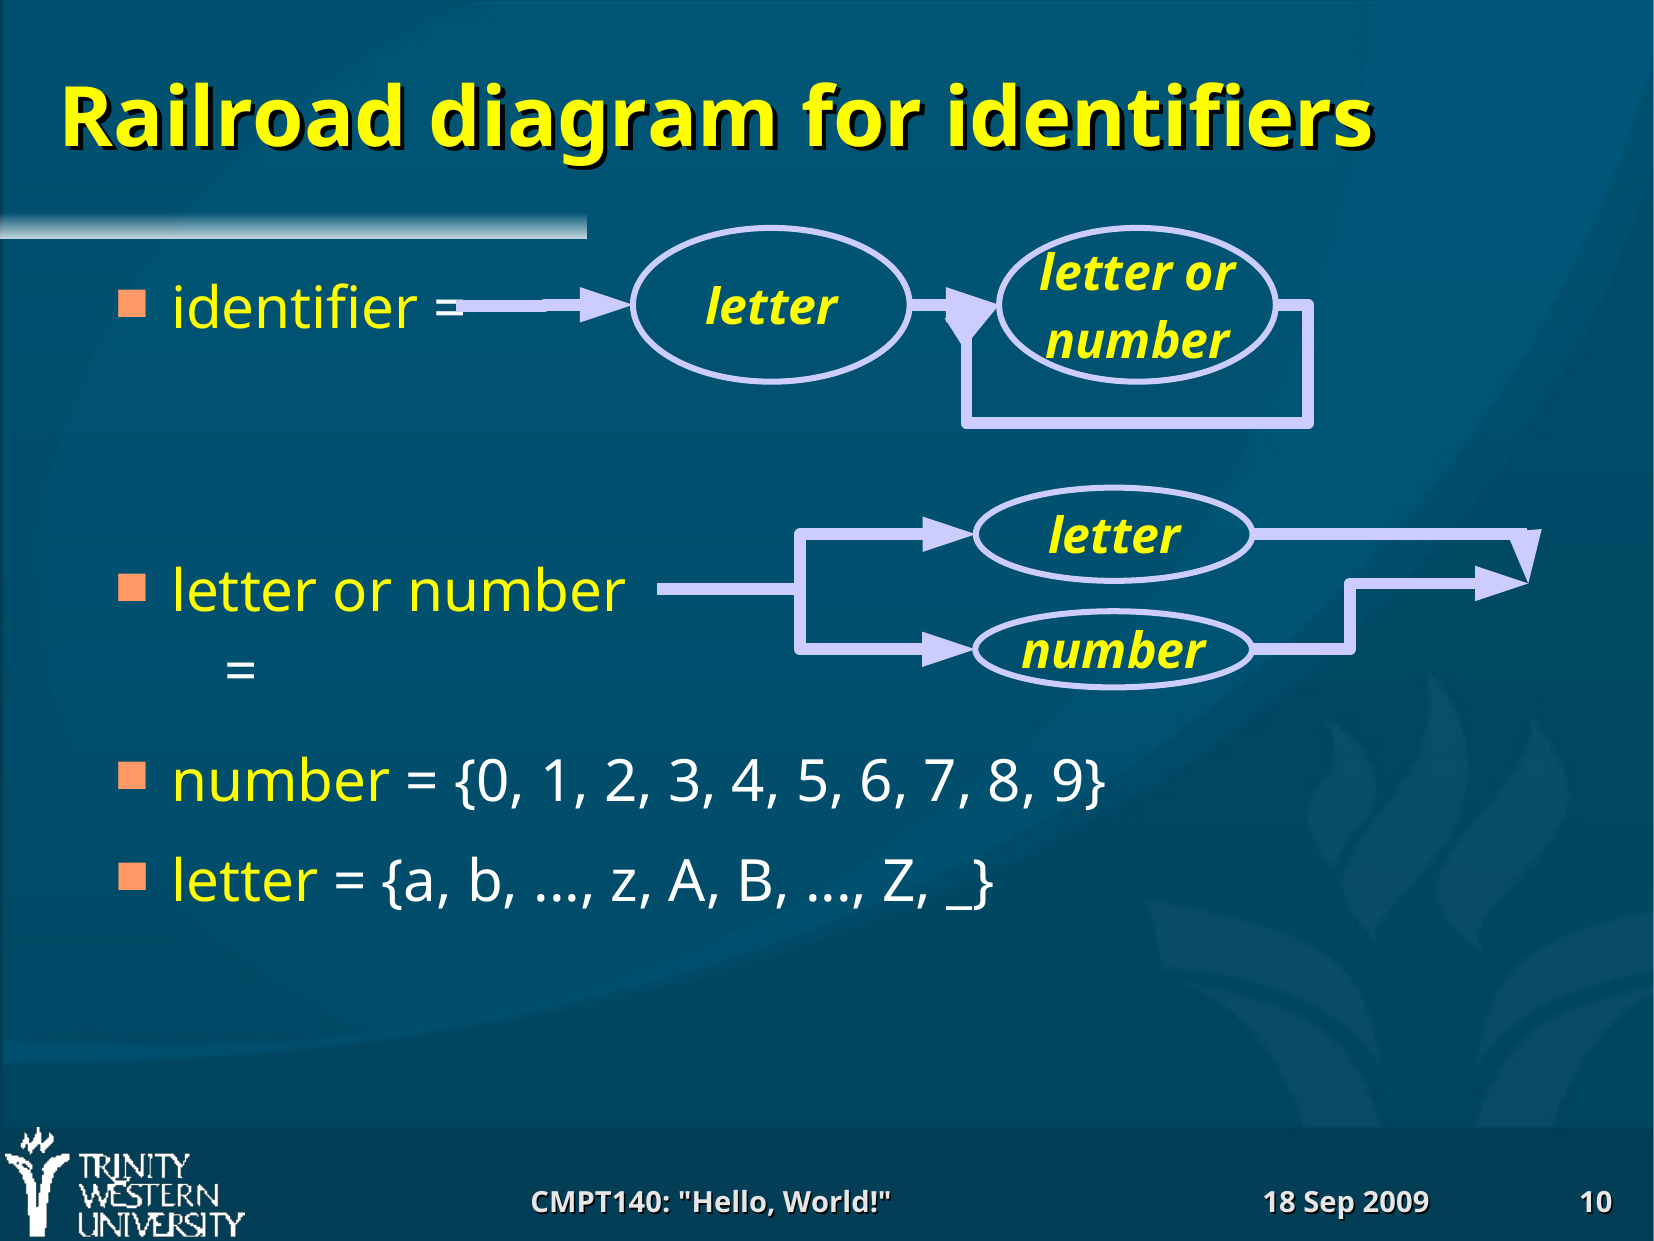

# Railroad diagram for identifiers
letter
letter or
number
identifier =
letter
number
letter or number =
number = {0, 1, 2, 3, 4, 5, 6, 7, 8, 9}
letter = {a, b, ..., z, A, B, ..., Z, _}
CMPT140: "Hello, World!"
18 Sep 2009
10